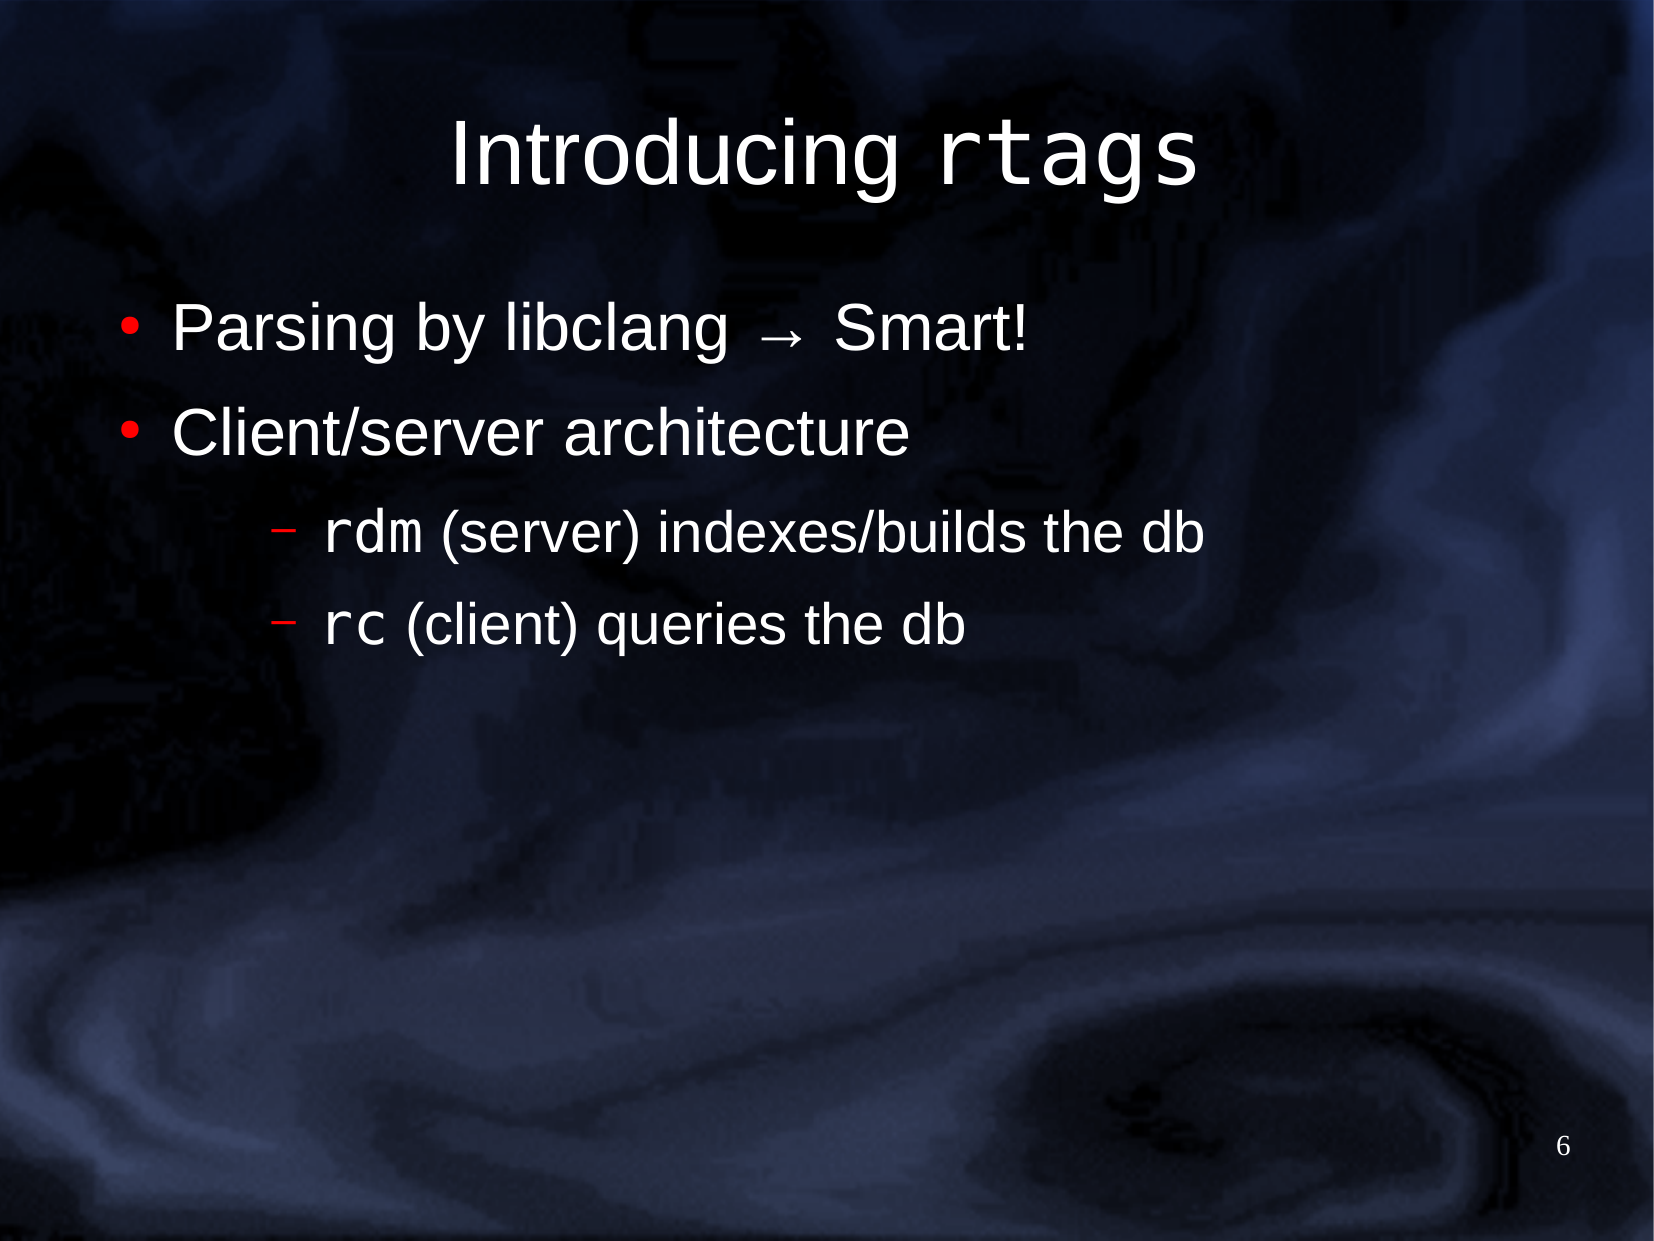

# Introducing rtags
Parsing by libclang → Smart!
Client/server architecture
rdm (server) indexes/builds the db
rc (client) queries the db
6